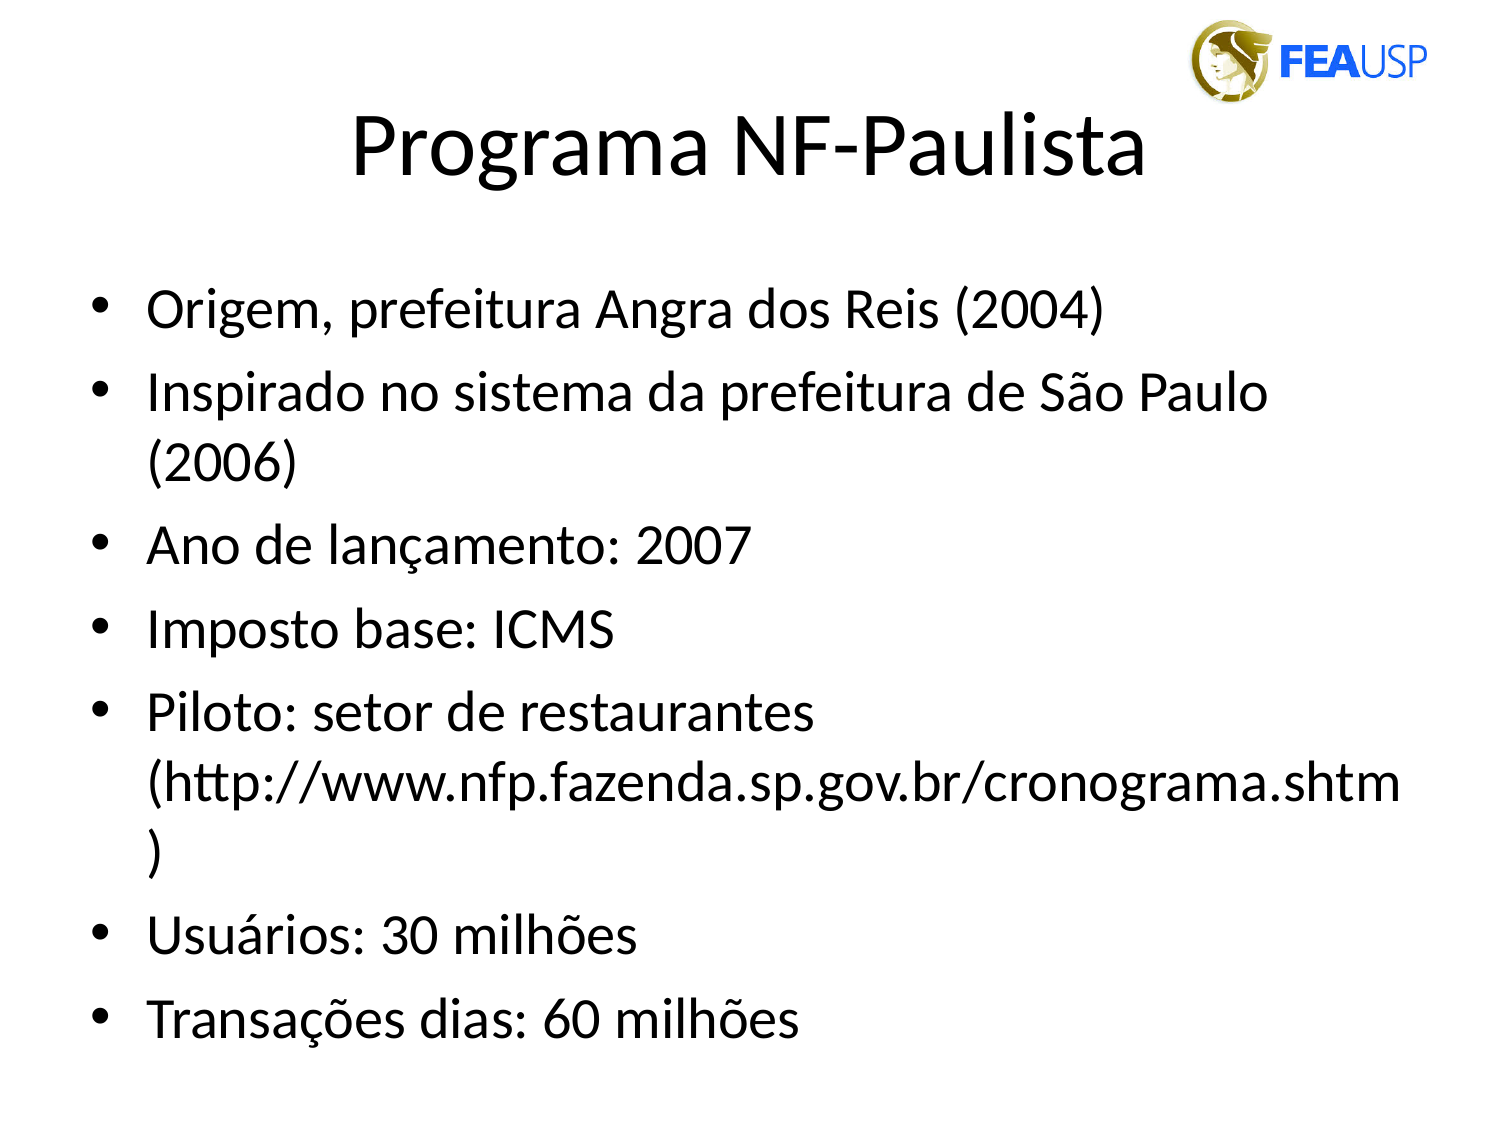

# Programa NF-Paulista
Origem, prefeitura Angra dos Reis (2004)
Inspirado no sistema da prefeitura de São Paulo (2006)
Ano de lançamento: 2007
Imposto base: ICMS
Piloto: setor de restaurantes (http://www.nfp.fazenda.sp.gov.br/cronograma.shtm)
Usuários: 30 milhões
Transações dias: 60 milhões